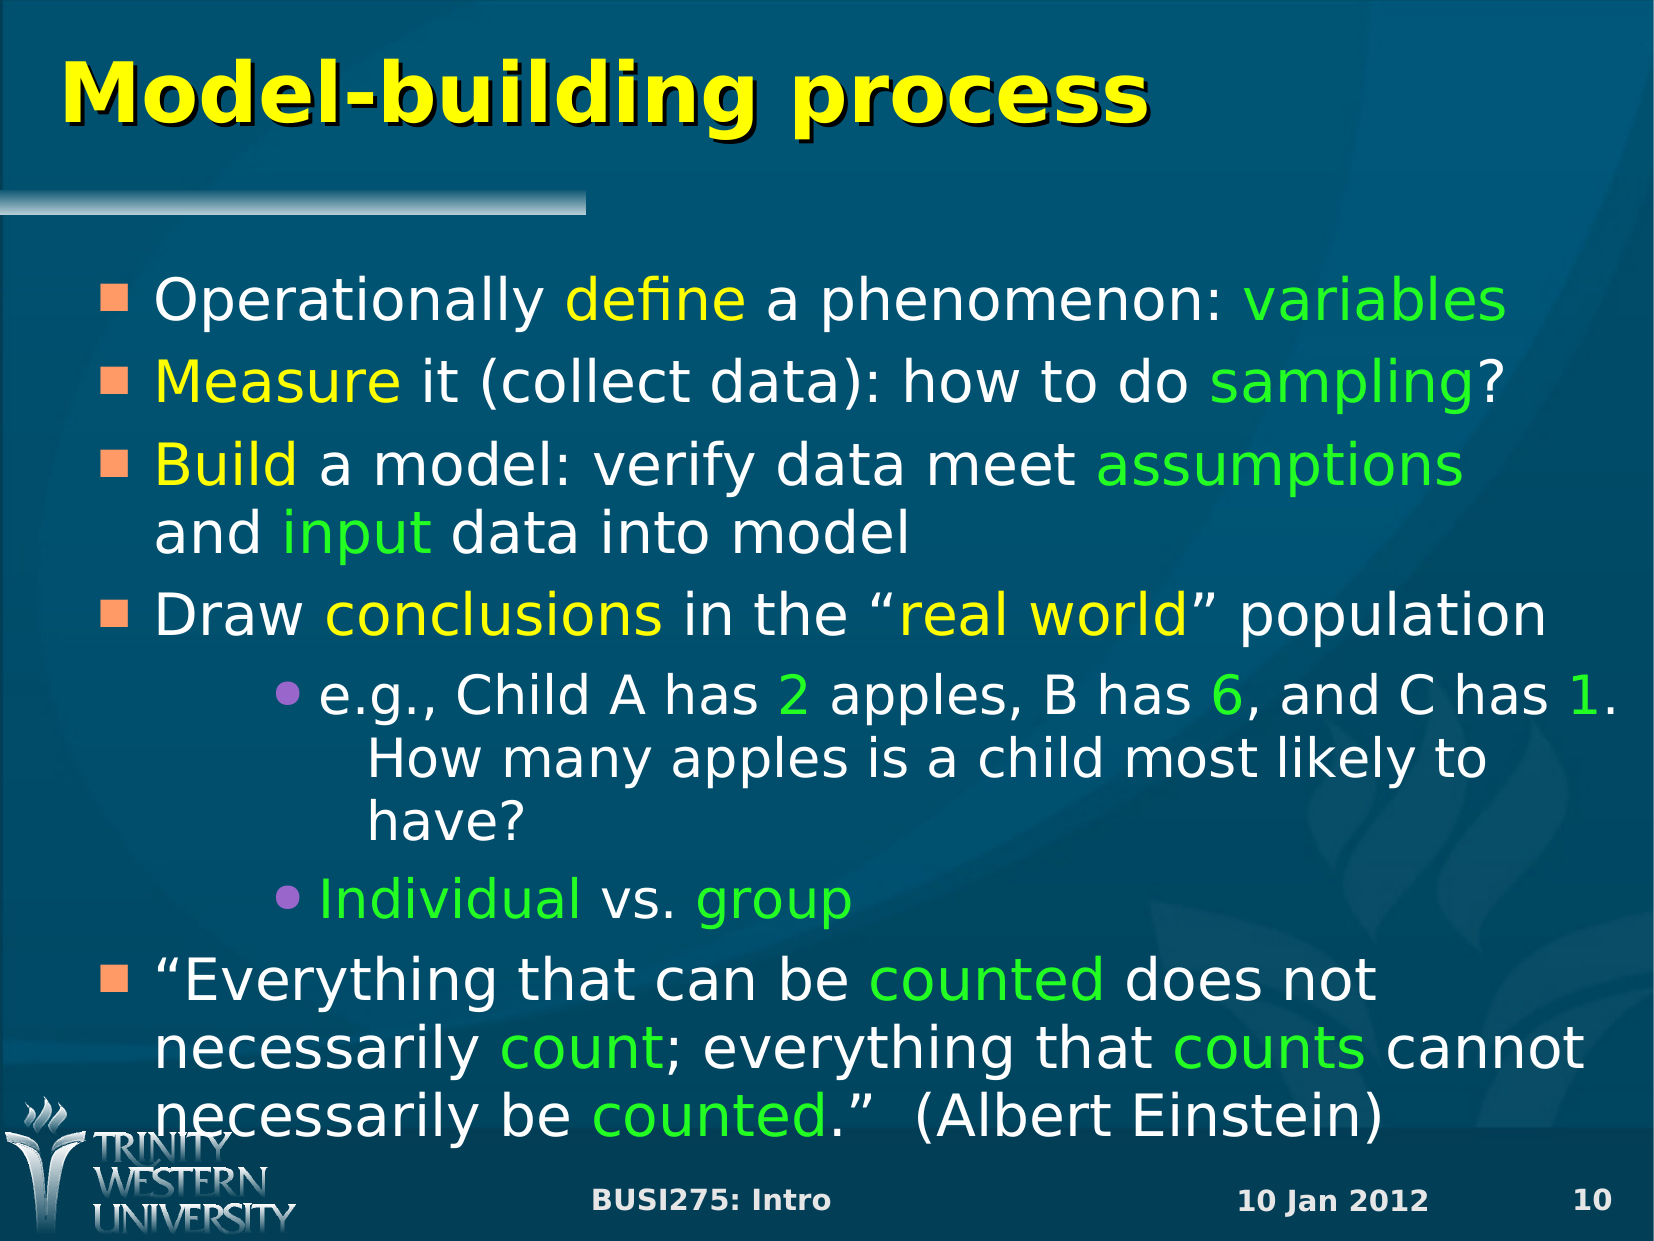

# Model-building process
Operationally define a phenomenon: variables
Measure it (collect data): how to do sampling?
Build a model: verify data meet assumptions
and input data into model
Draw conclusions in the “real world” population
e.g., Child A has 2 apples, B has 6, and C has 1. How many apples is a child most likely to have?
Individual vs. group
“Everything that can be counted does not necessarily count; everything that counts cannot necessarily be counted.” (Albert Einstein)
BUSI275: Intro
10 Jan 2012
10